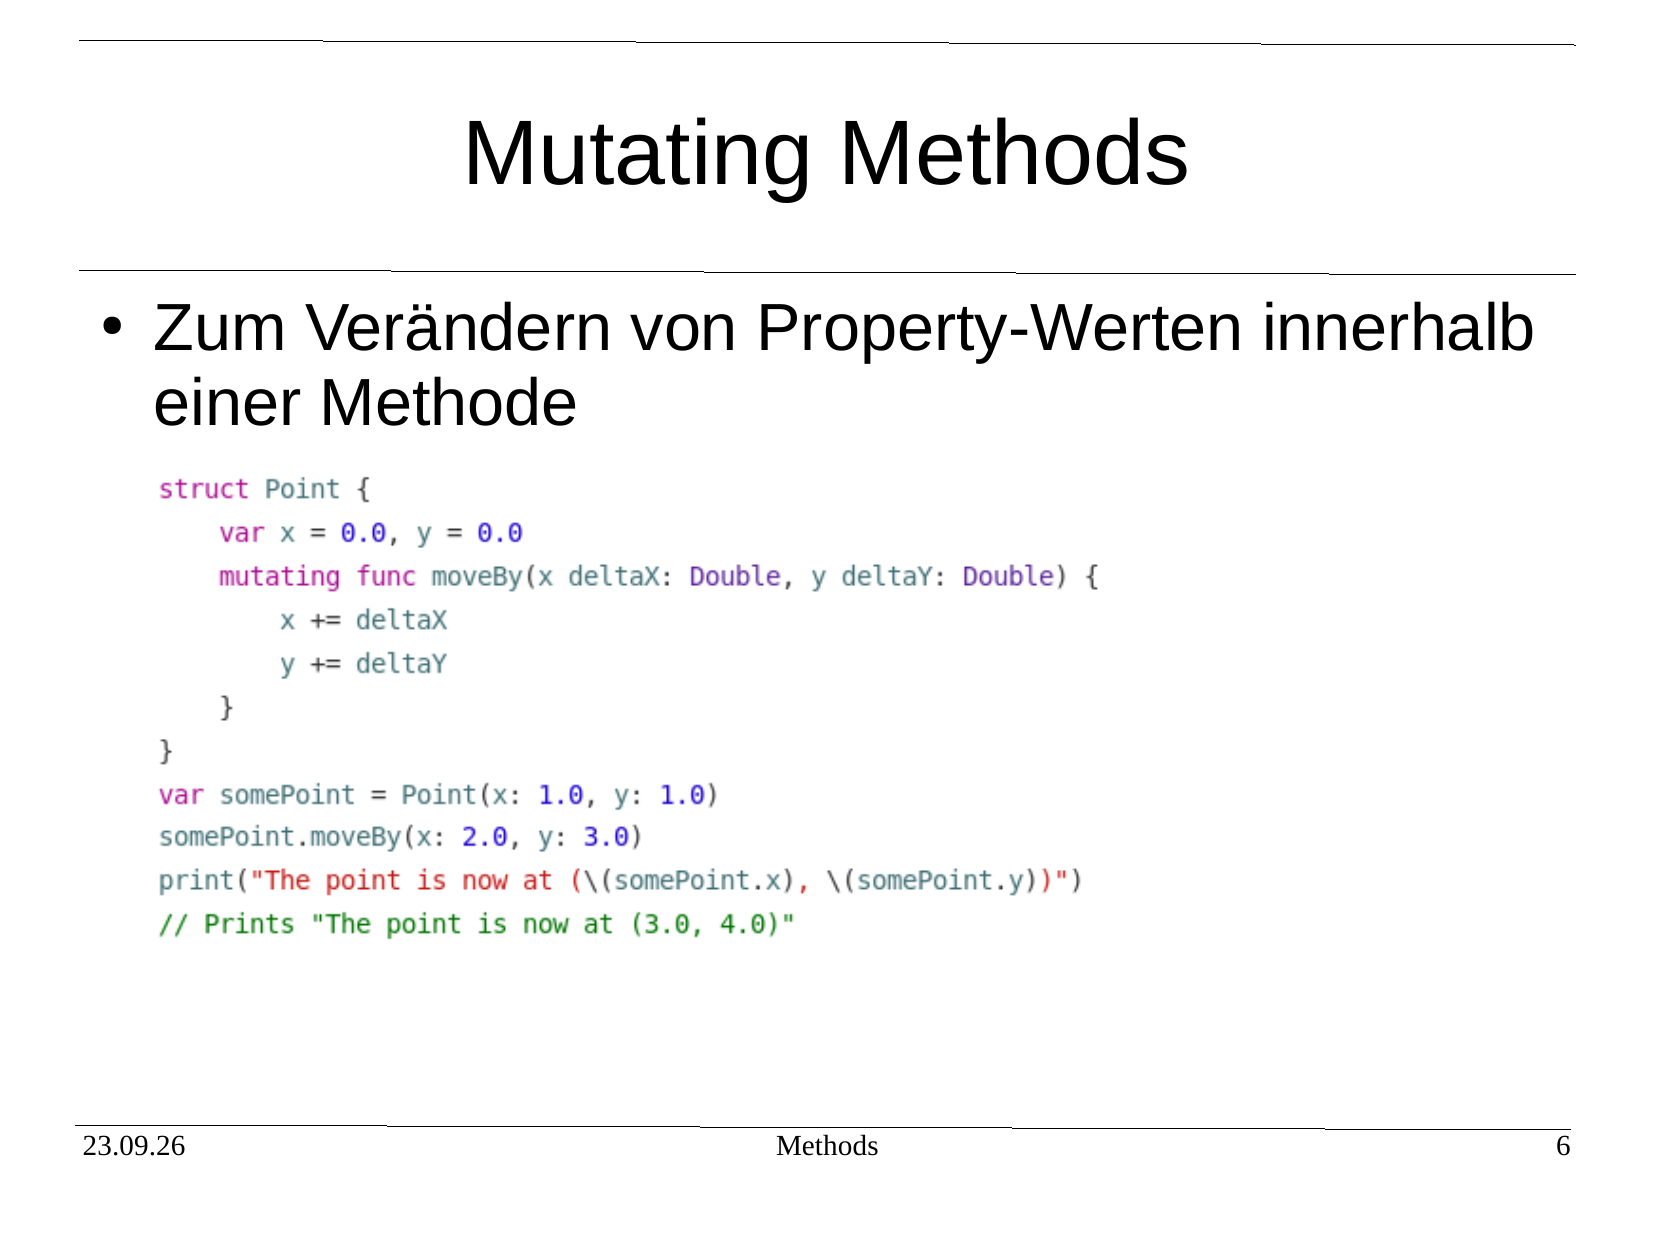

# Mutating Methods
Zum Verändern von Property-Werten innerhalb einer Methode
Methods
6